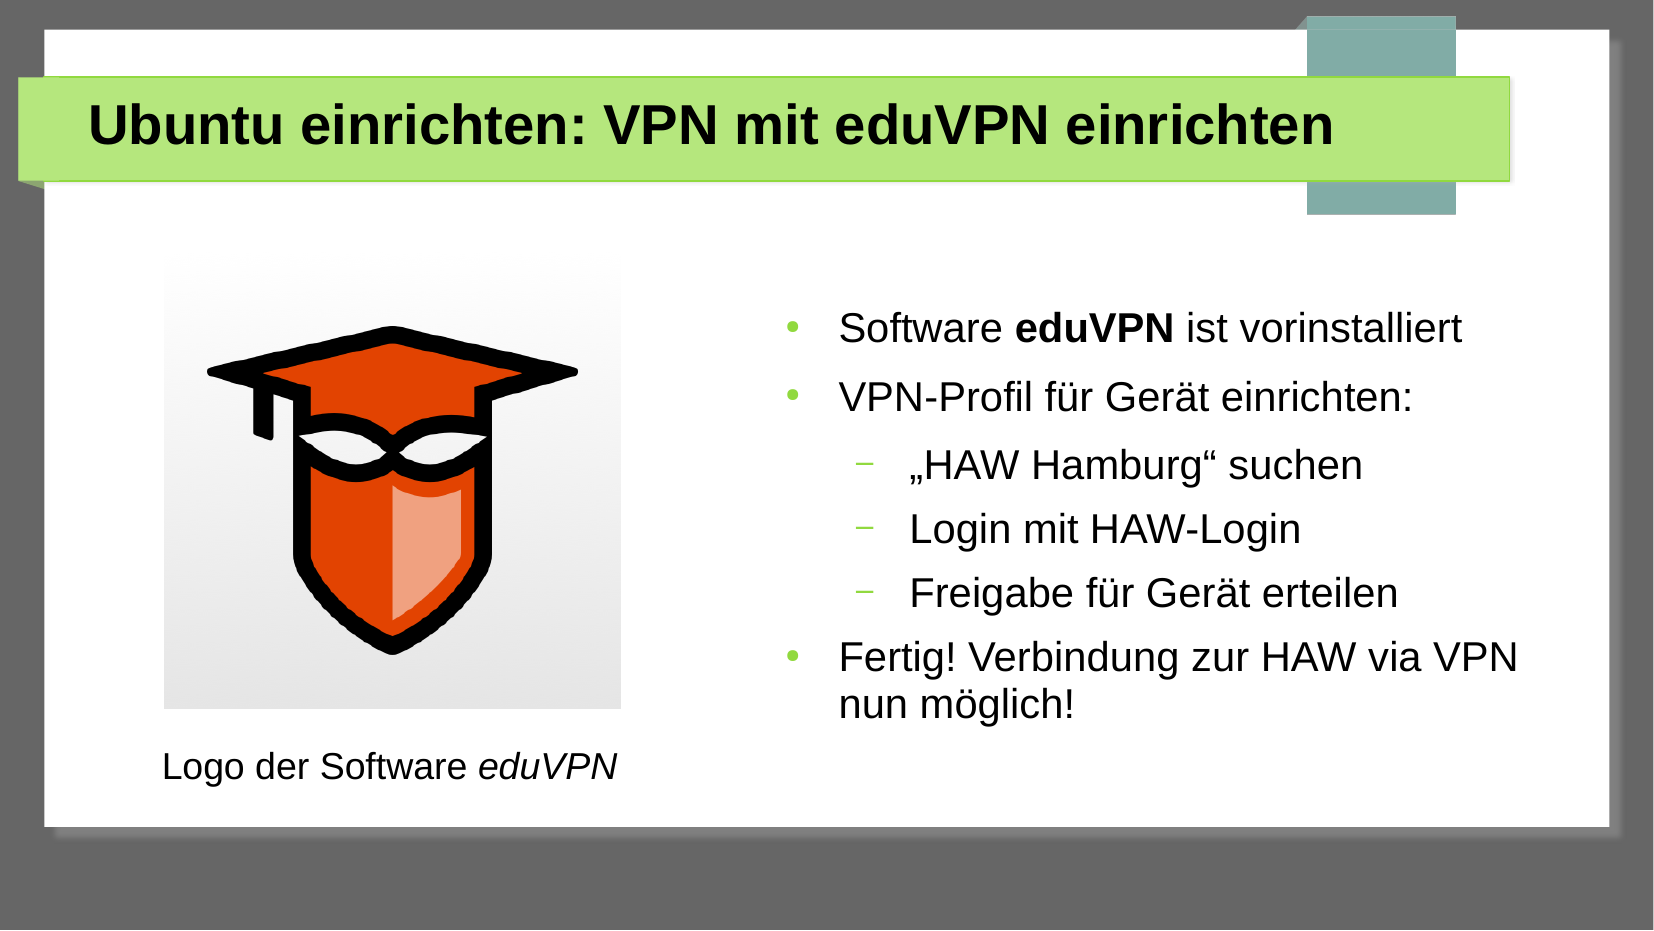

# Ubuntu einrichten: VPN mit eduVPN einrichten
Software eduVPN ist vorinstalliert
VPN-Profil für Gerät einrichten:
„HAW Hamburg“ suchen
Login mit HAW-Login
Freigabe für Gerät erteilen
Fertig! Verbindung zur HAW via VPN nun möglich!
Logo der Software eduVPN